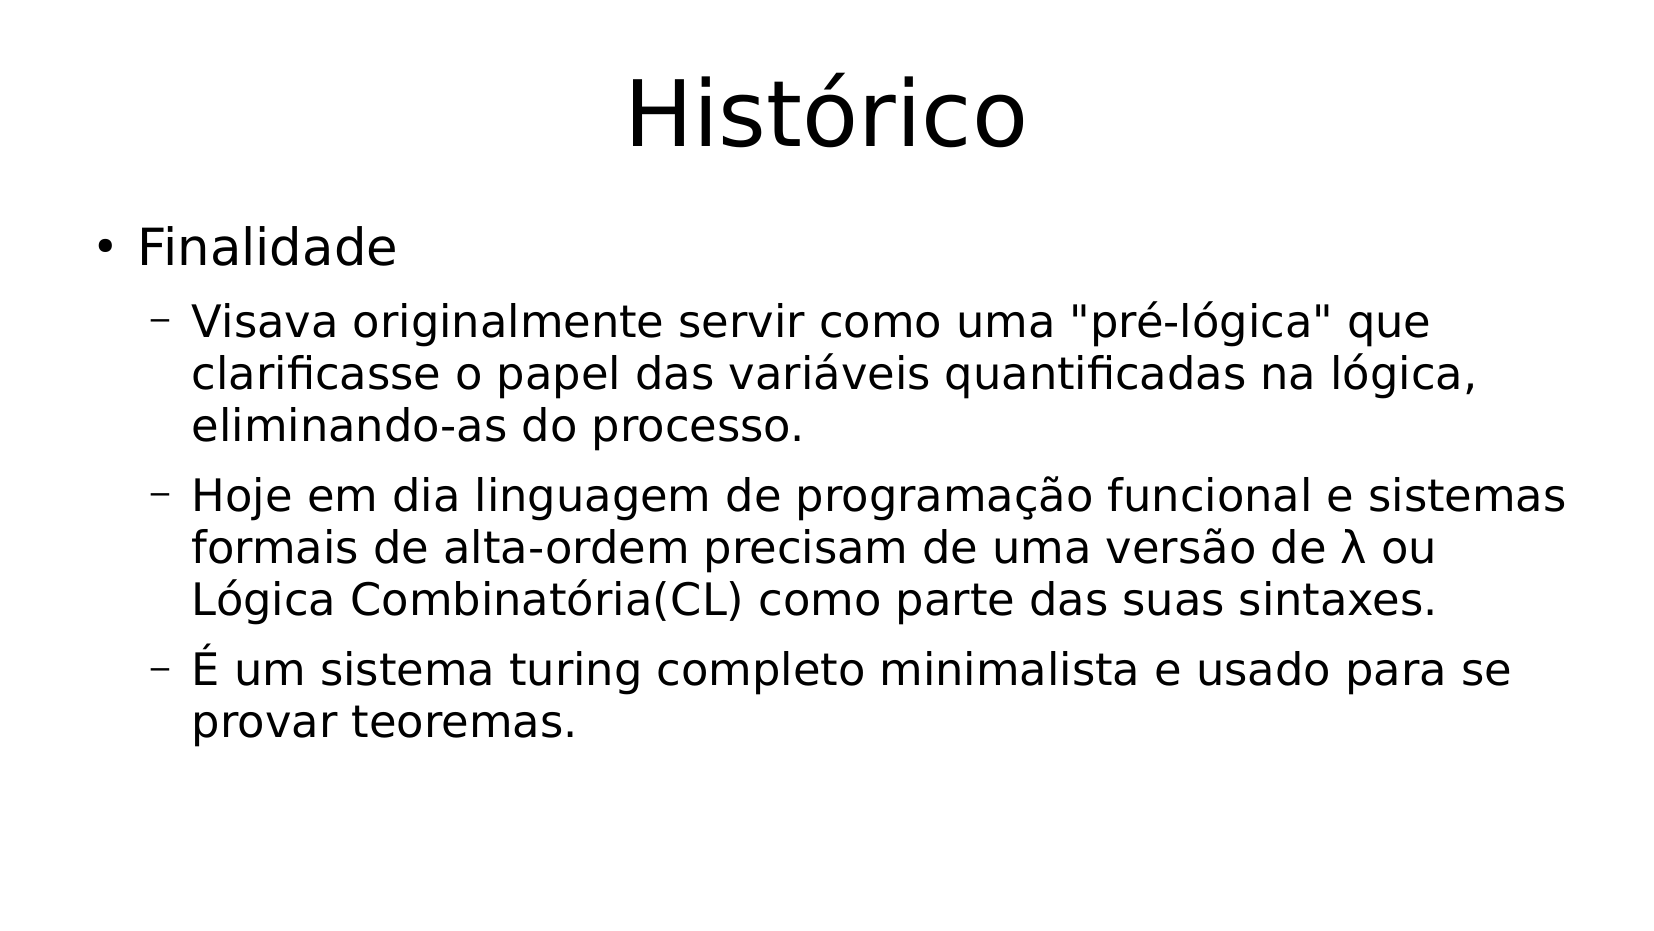

# Histórico
Finalidade
Visava originalmente servir como uma "pré-lógica" que clarificasse o papel das variáveis quantificadas na lógica, eliminando-as do processo.
Hoje em dia linguagem de programação funcional e sistemas formais de alta-ordem precisam de uma versão de λ ou Lógica Combinatória(CL) como parte das suas sintaxes.
É um sistema turing completo minimalista e usado para se provar teoremas.